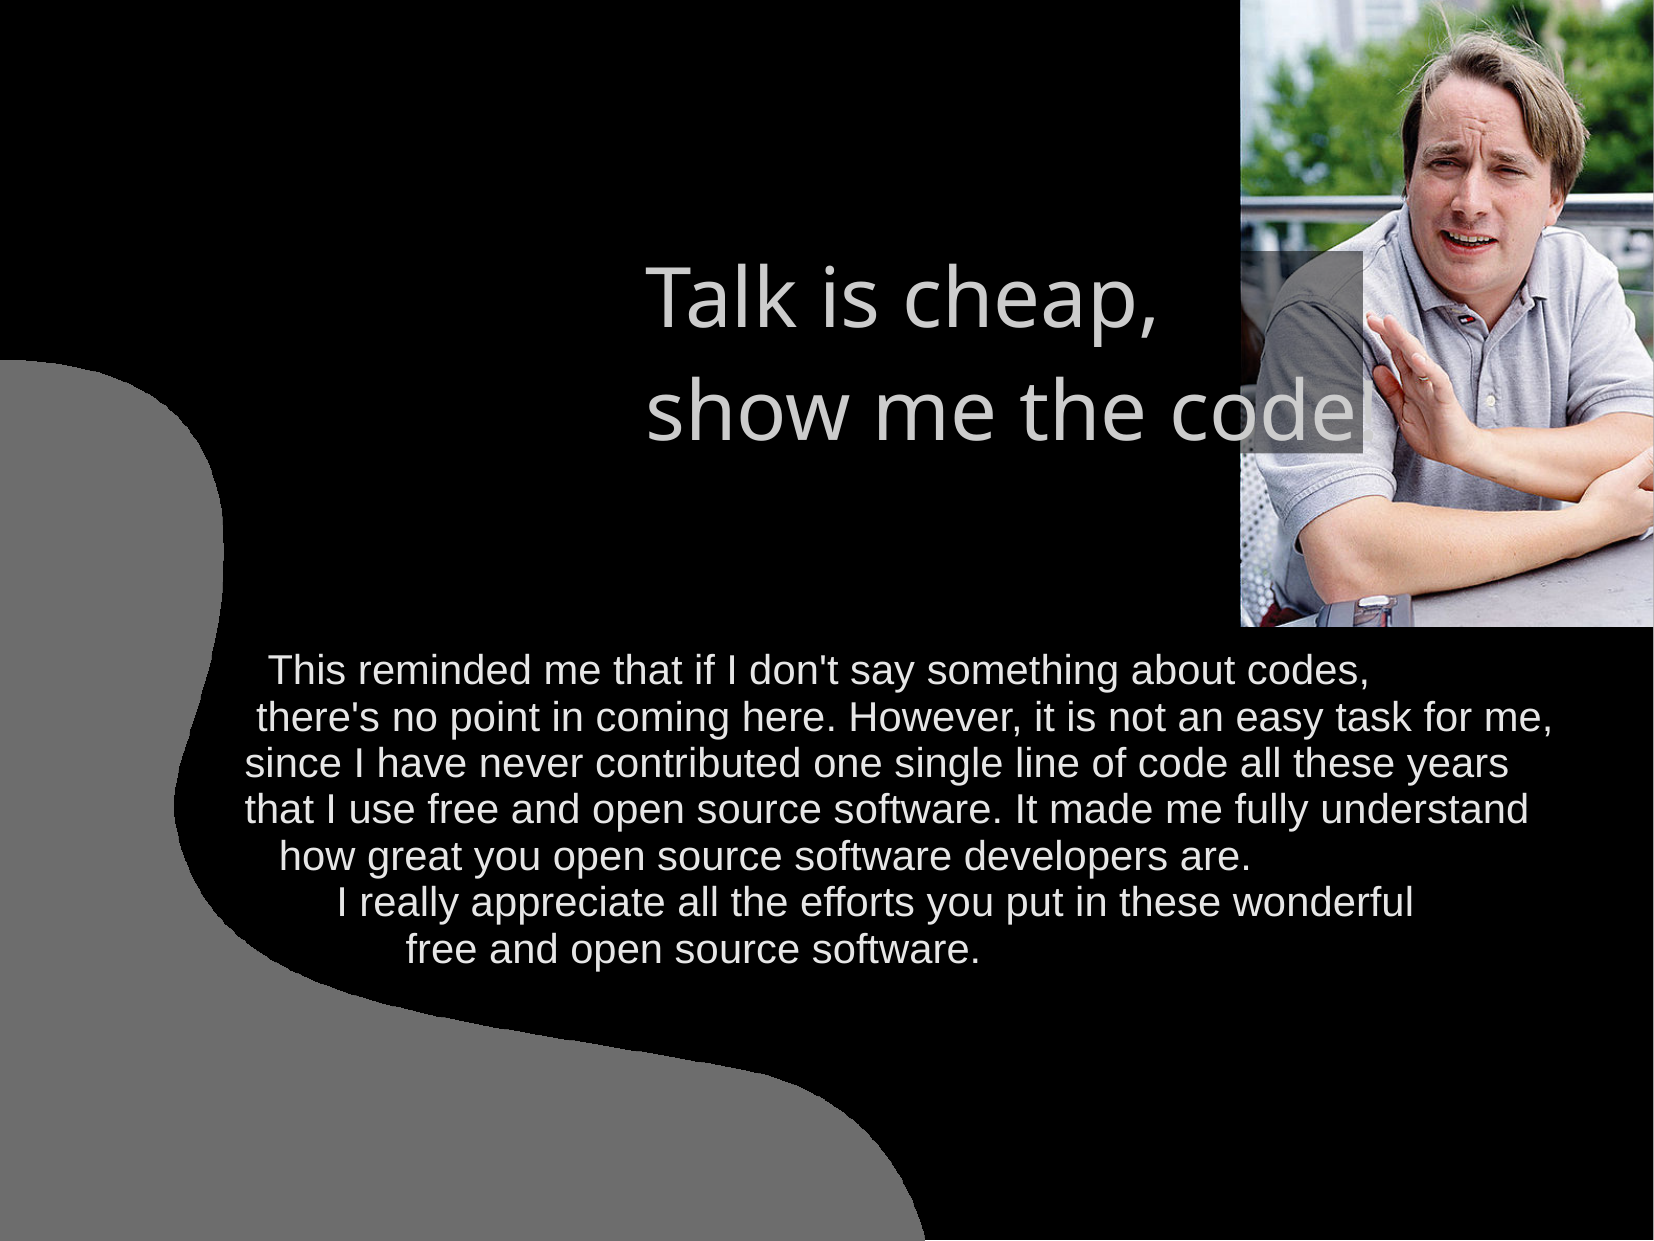

Talk is cheap,
show me the code!
 This reminded me that if I don't say something about codes,
 there's no point in coming here. However, it is not an easy task for me,
since I have never contributed one single line of code all these years
that I use free and open source software. It made me fully understand
 how great you open source software developers are.
 I really appreciate all the efforts you put in these wonderful
 free and open source software.